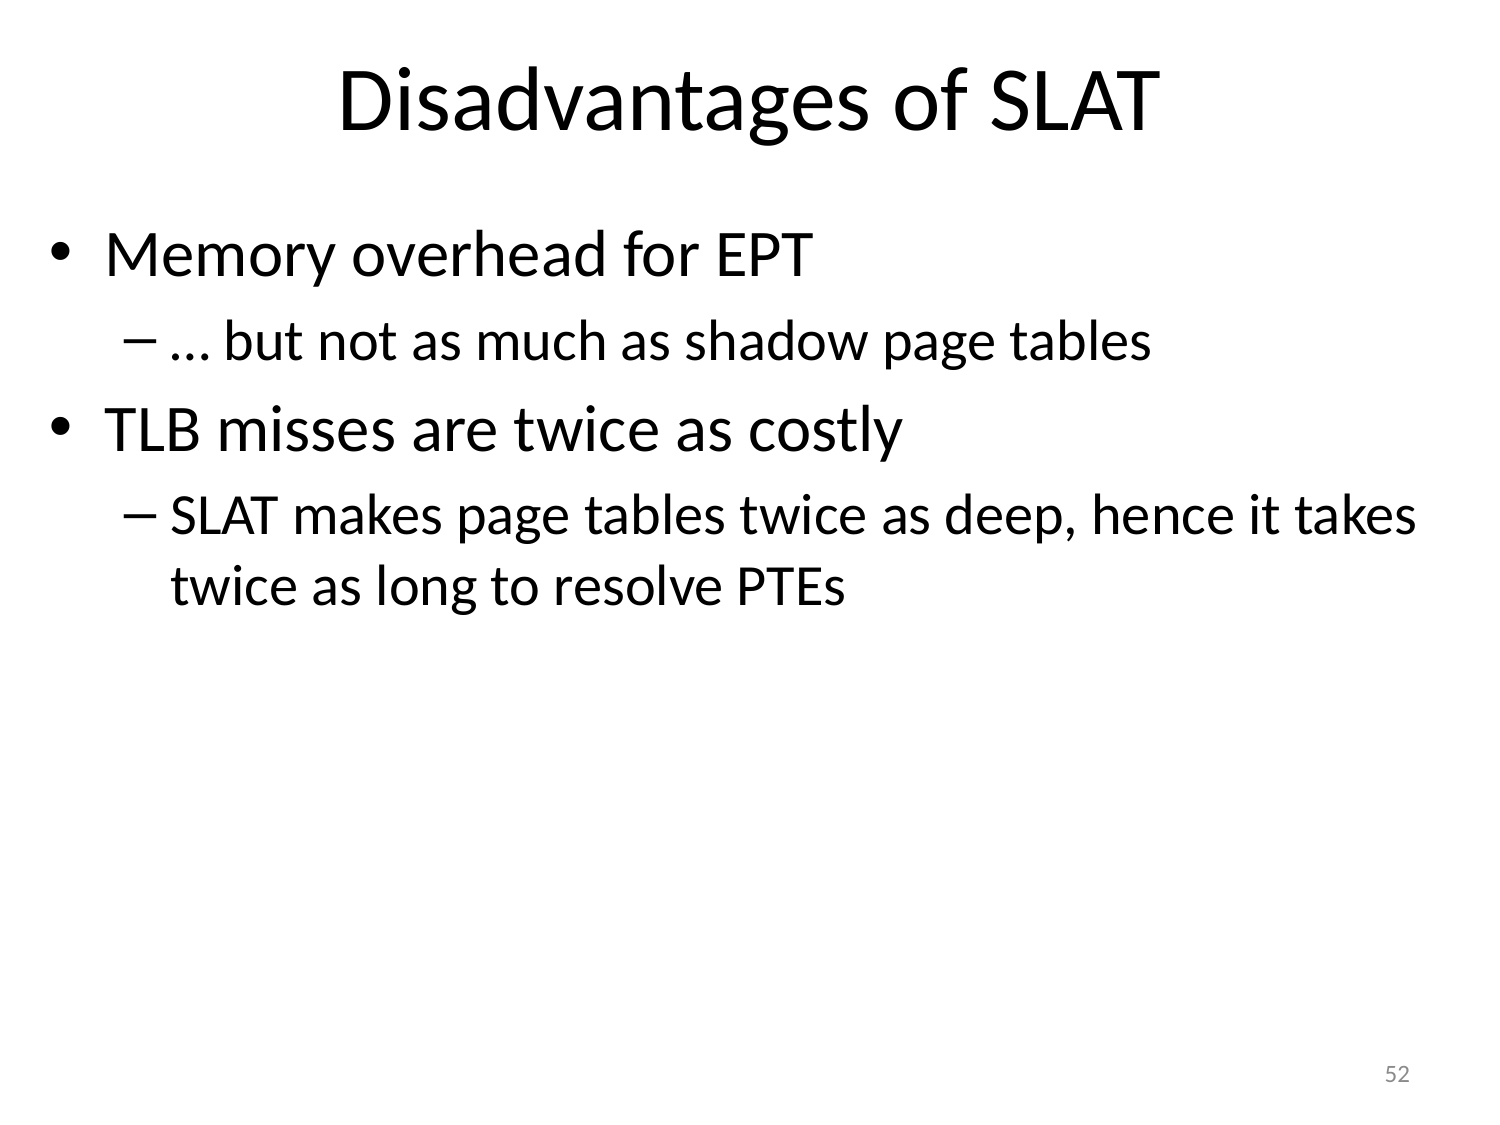

# Disadvantages of SLAT
Memory overhead for EPT
… but not as much as shadow page tables
TLB misses are twice as costly
SLAT makes page tables twice as deep, hence it takes twice as long to resolve PTEs